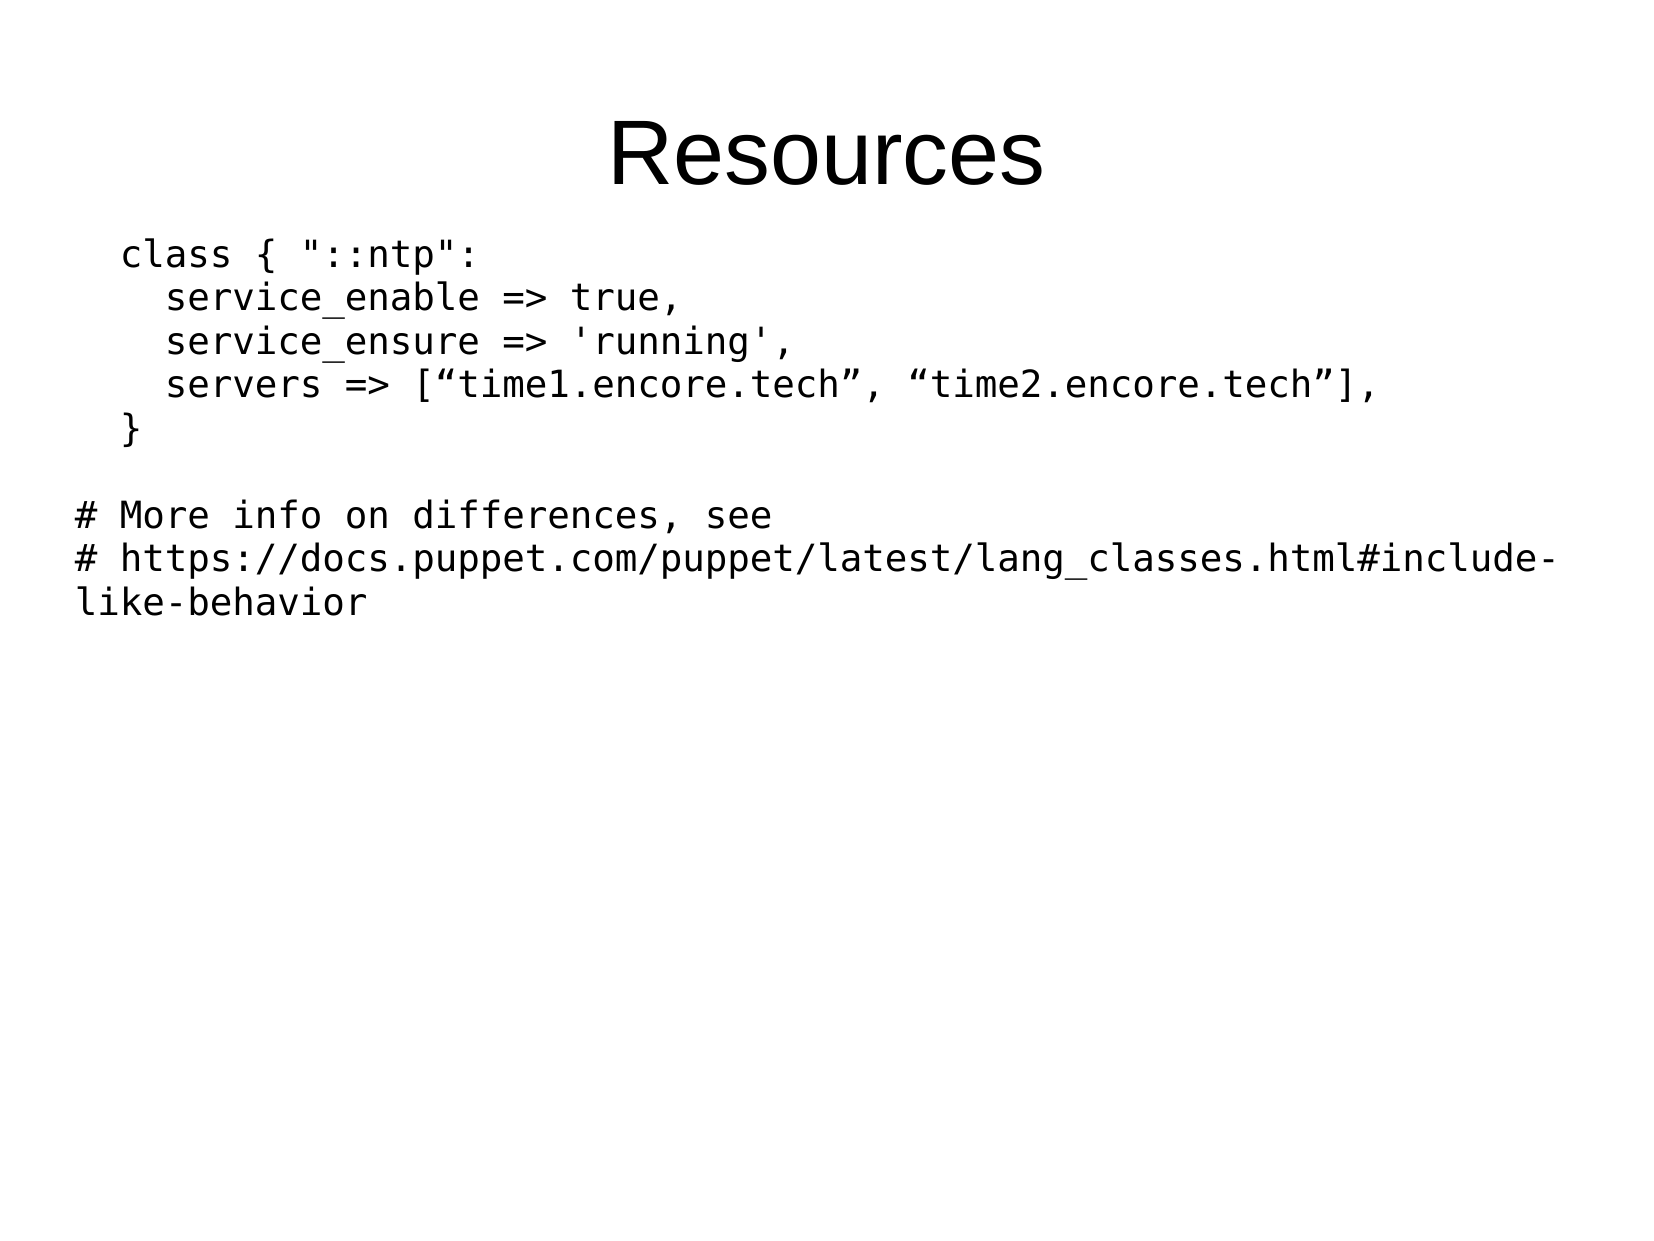

# Resources
 class { "::ntp":
 service_enable => true,
 service_ensure => 'running',
 servers => [“time1.encore.tech”, “time2.encore.tech”],
 }
# More info on differences, see
# https://docs.puppet.com/puppet/latest/lang_classes.html#include-like-behavior